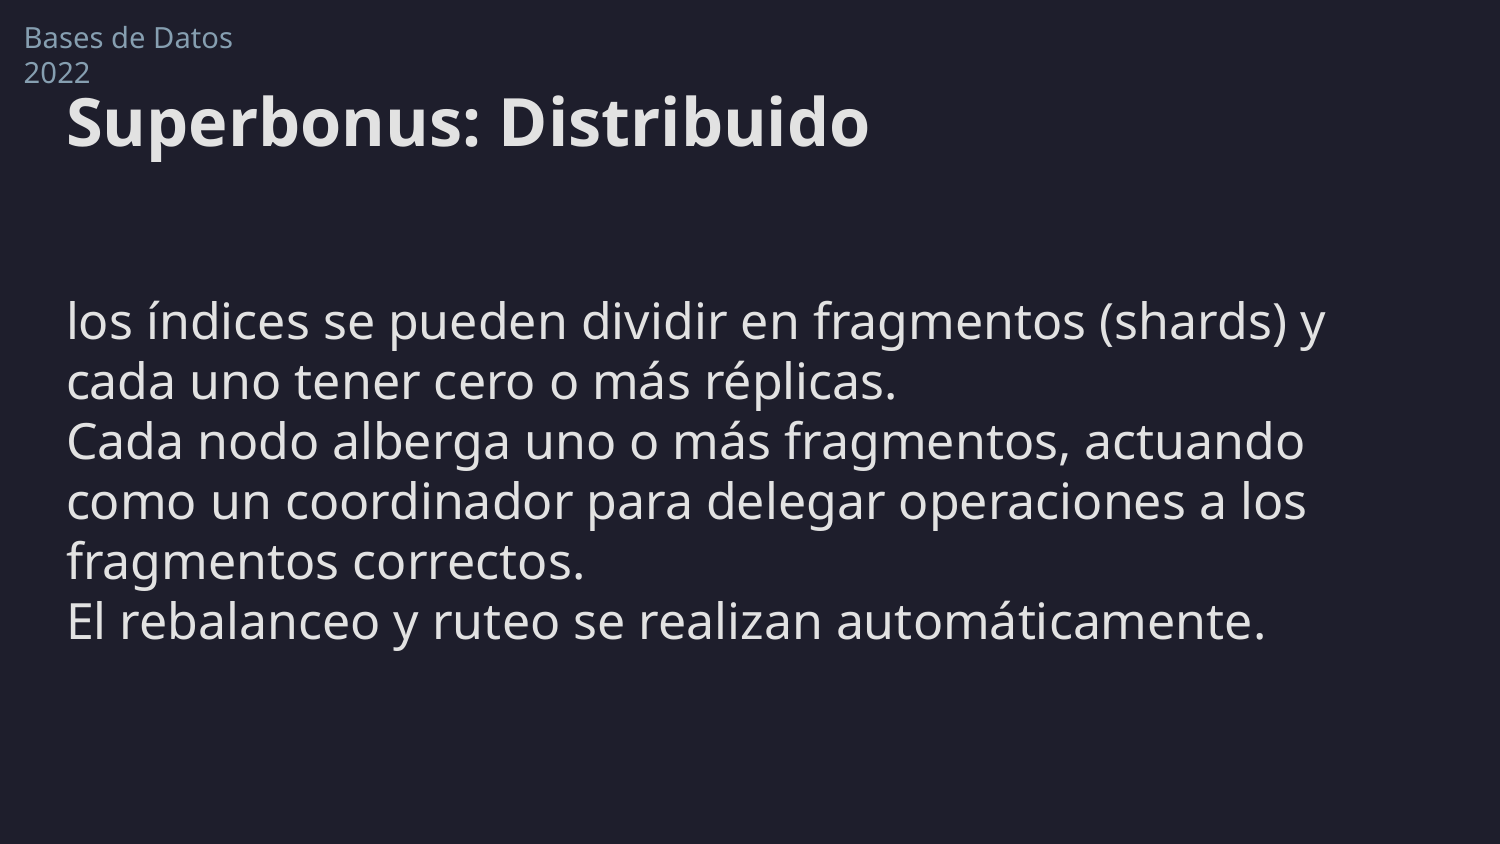

# Superbonus: Distribuido
los índices se pueden dividir en fragmentos (shards) y cada uno tener cero o más réplicas.
Cada nodo alberga uno o más fragmentos, actuando como un coordinador para delegar operaciones a los fragmentos correctos.
El rebalanceo y ruteo se realizan automáticamente.